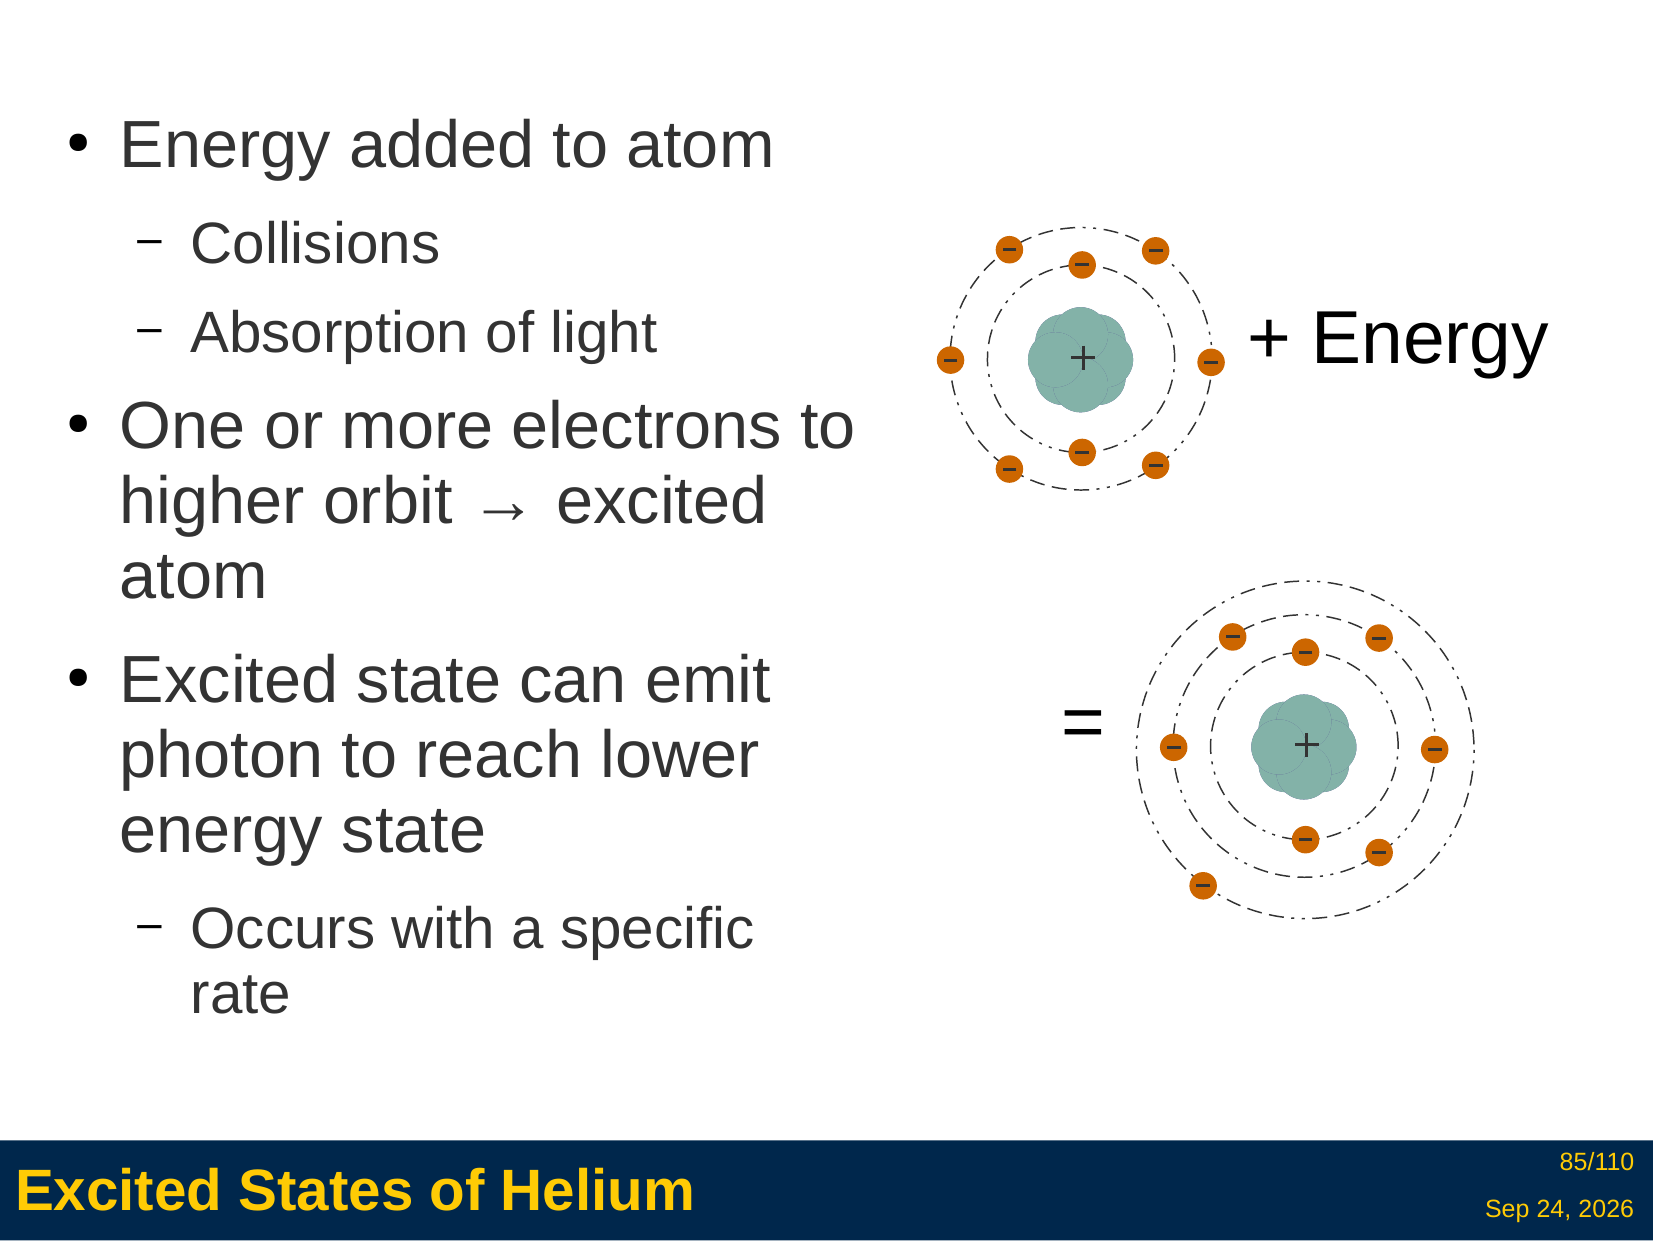

Energy added to atom
Collisions
Absorption of light
One or more electrons to higher orbit → excited atom
Excited state can emit photon to reach lower energy state
Occurs with a specific rate
+ Energy
=
# Excited States of Helium
85